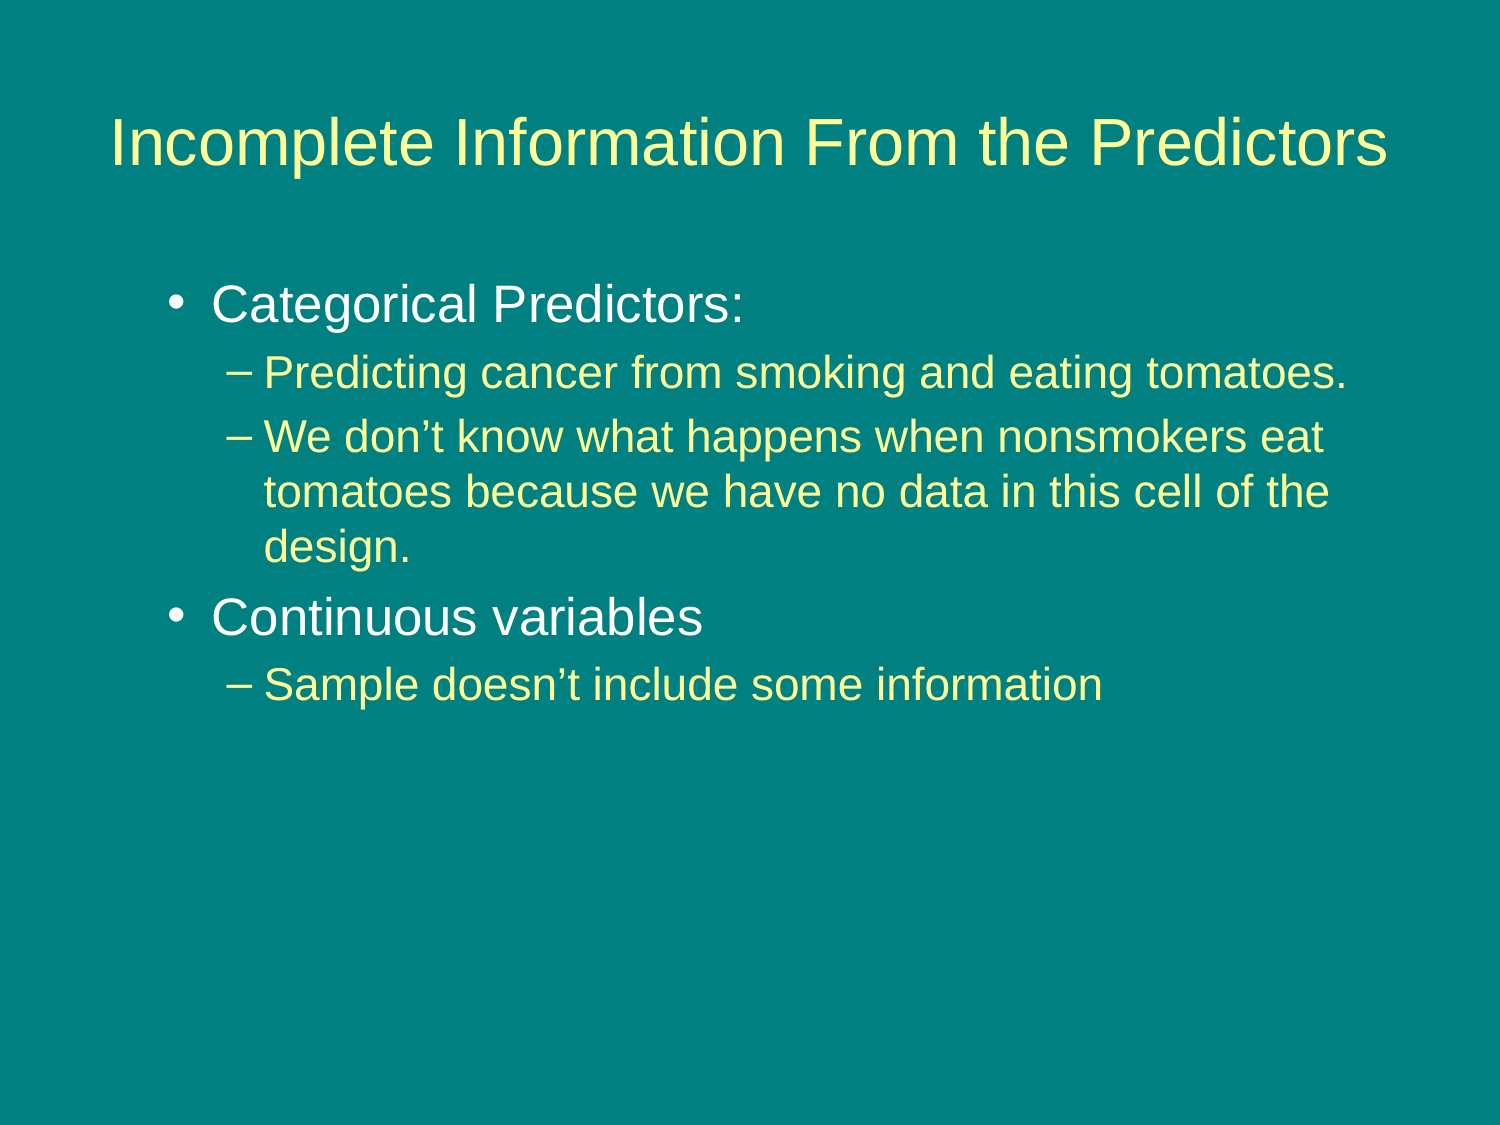

# Incomplete Information From the Predictors
Categorical Predictors:
Predicting cancer from smoking and eating tomatoes.
We don’t know what happens when nonsmokers eat tomatoes because we have no data in this cell of the design.
Continuous variables
Sample doesn’t include some information